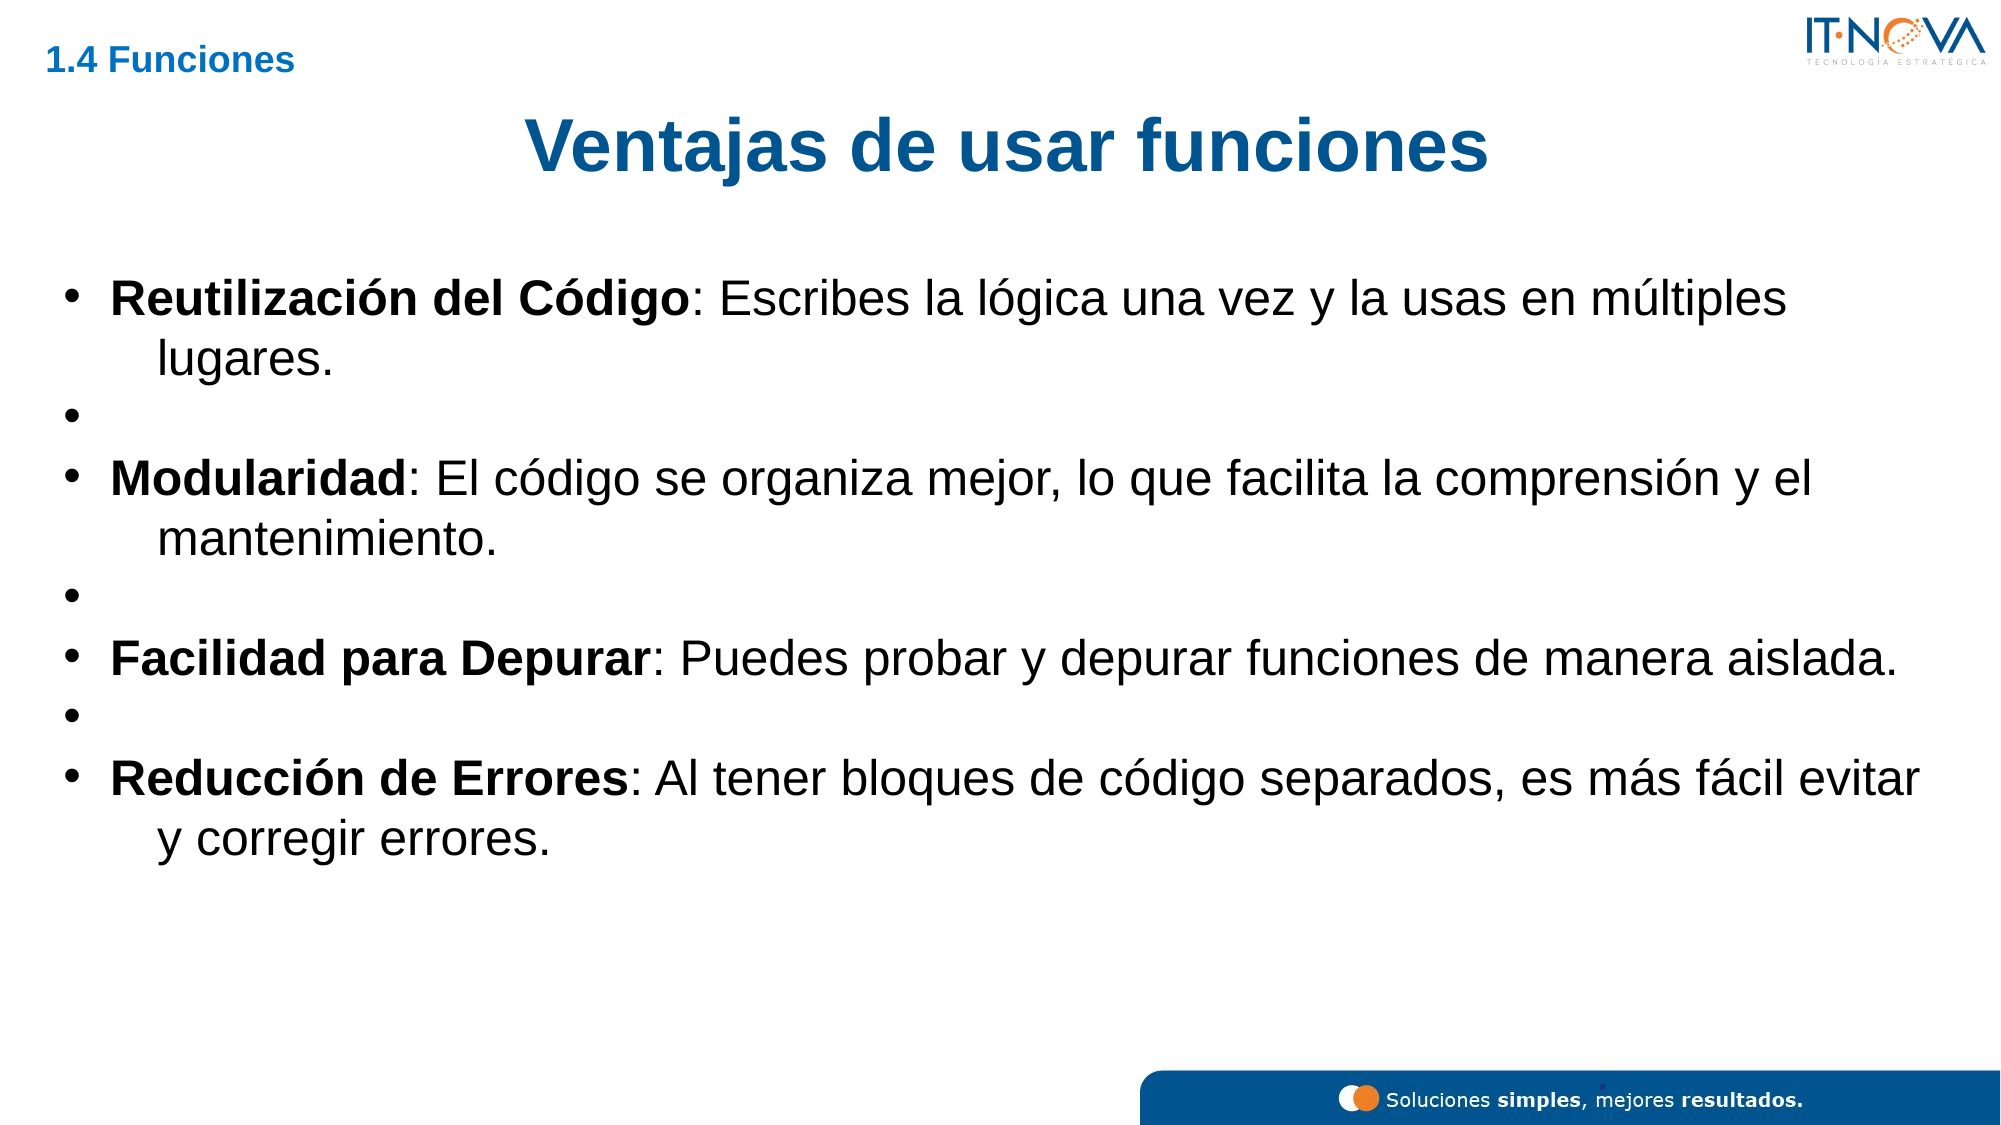

1.4 Funciones
Ventajas de usar funciones
Reutilización del Código: Escribes la lógica una vez y la usas en múltiples lugares.
Modularidad: El código se organiza mejor, lo que facilita la comprensión y el mantenimiento.
Facilidad para Depurar: Puedes probar y depurar funciones de manera aislada.
Reducción de Errores: Al tener bloques de código separados, es más fácil evitar y corregir errores.